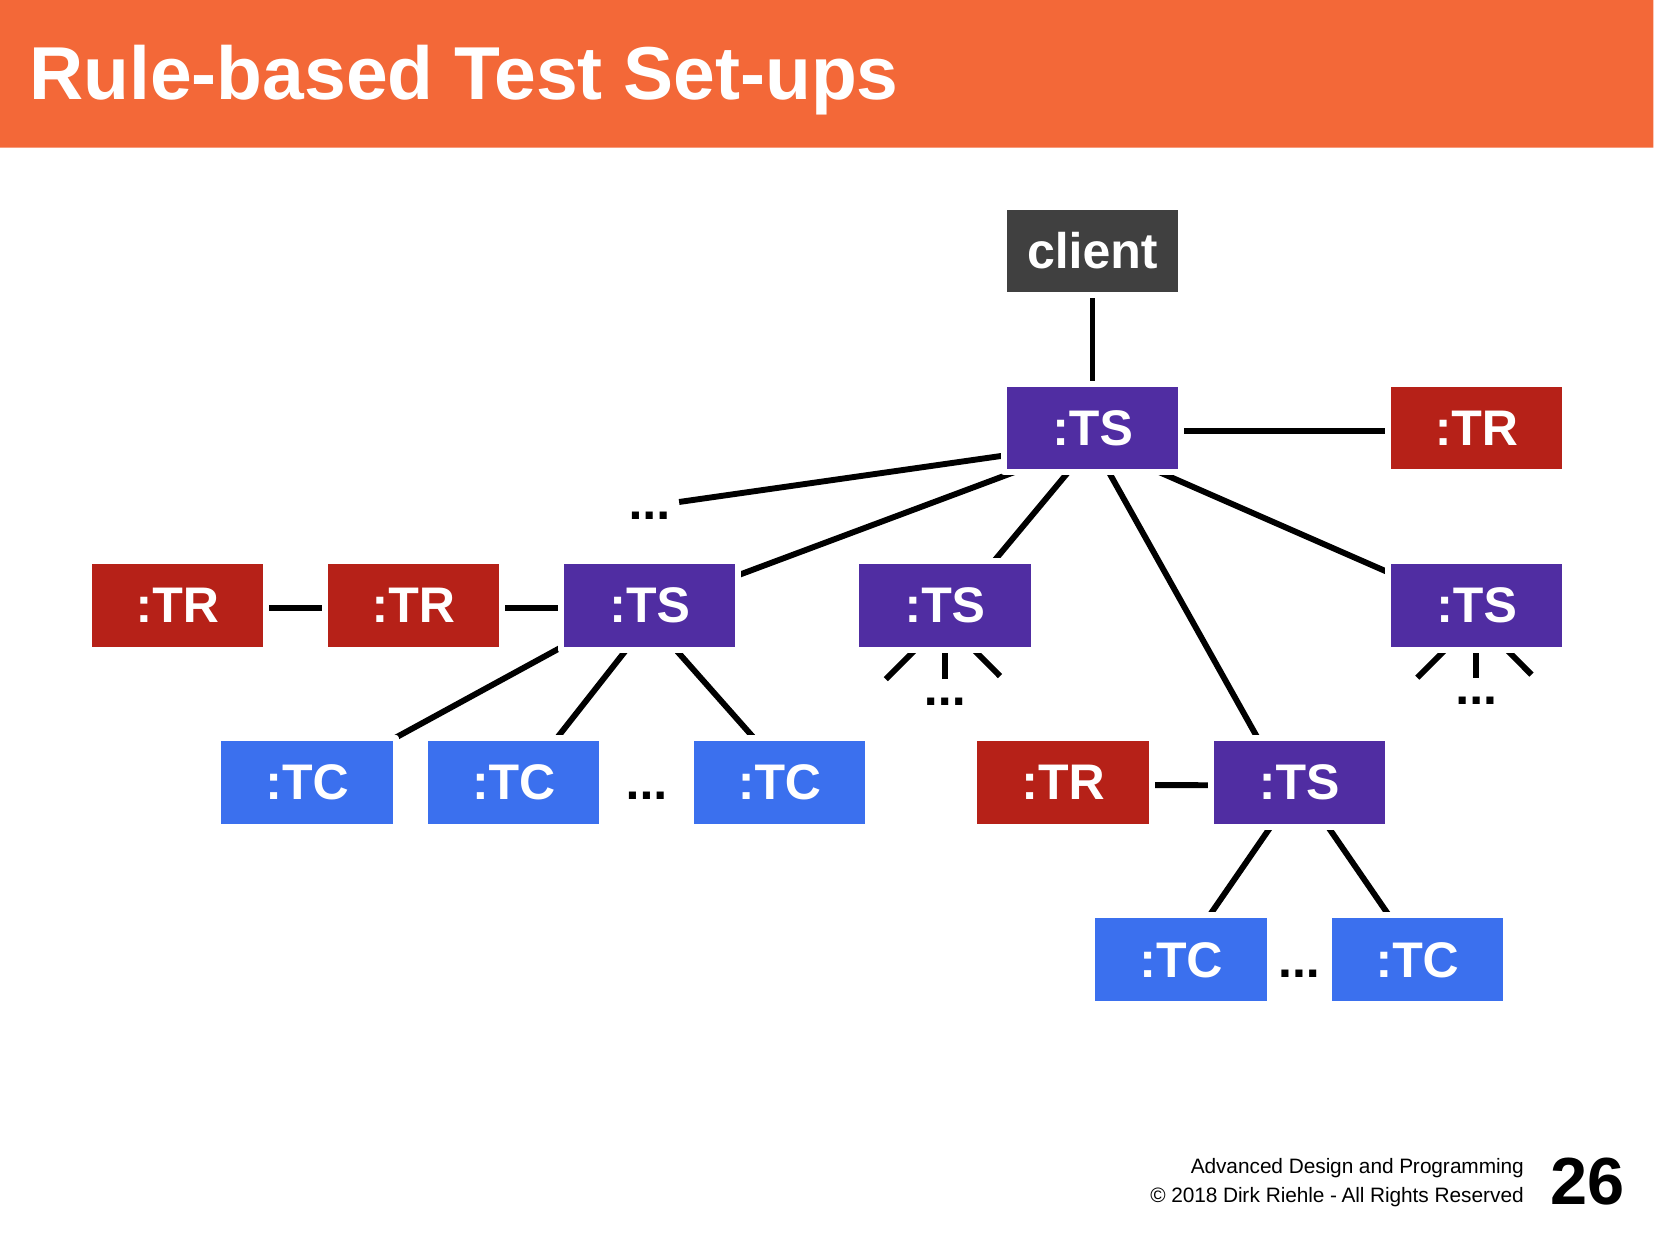

# Rule-based Test Set-ups
client
:TR
:TR
:TS
:TC
...
:TC
:TS
...
:TR
:TR
:TS
:TC
:TC
...
:TC
:TS
...
:TS
...
Advanced Design and Programming
26
© 2018 Dirk Riehle - All Rights Reserved